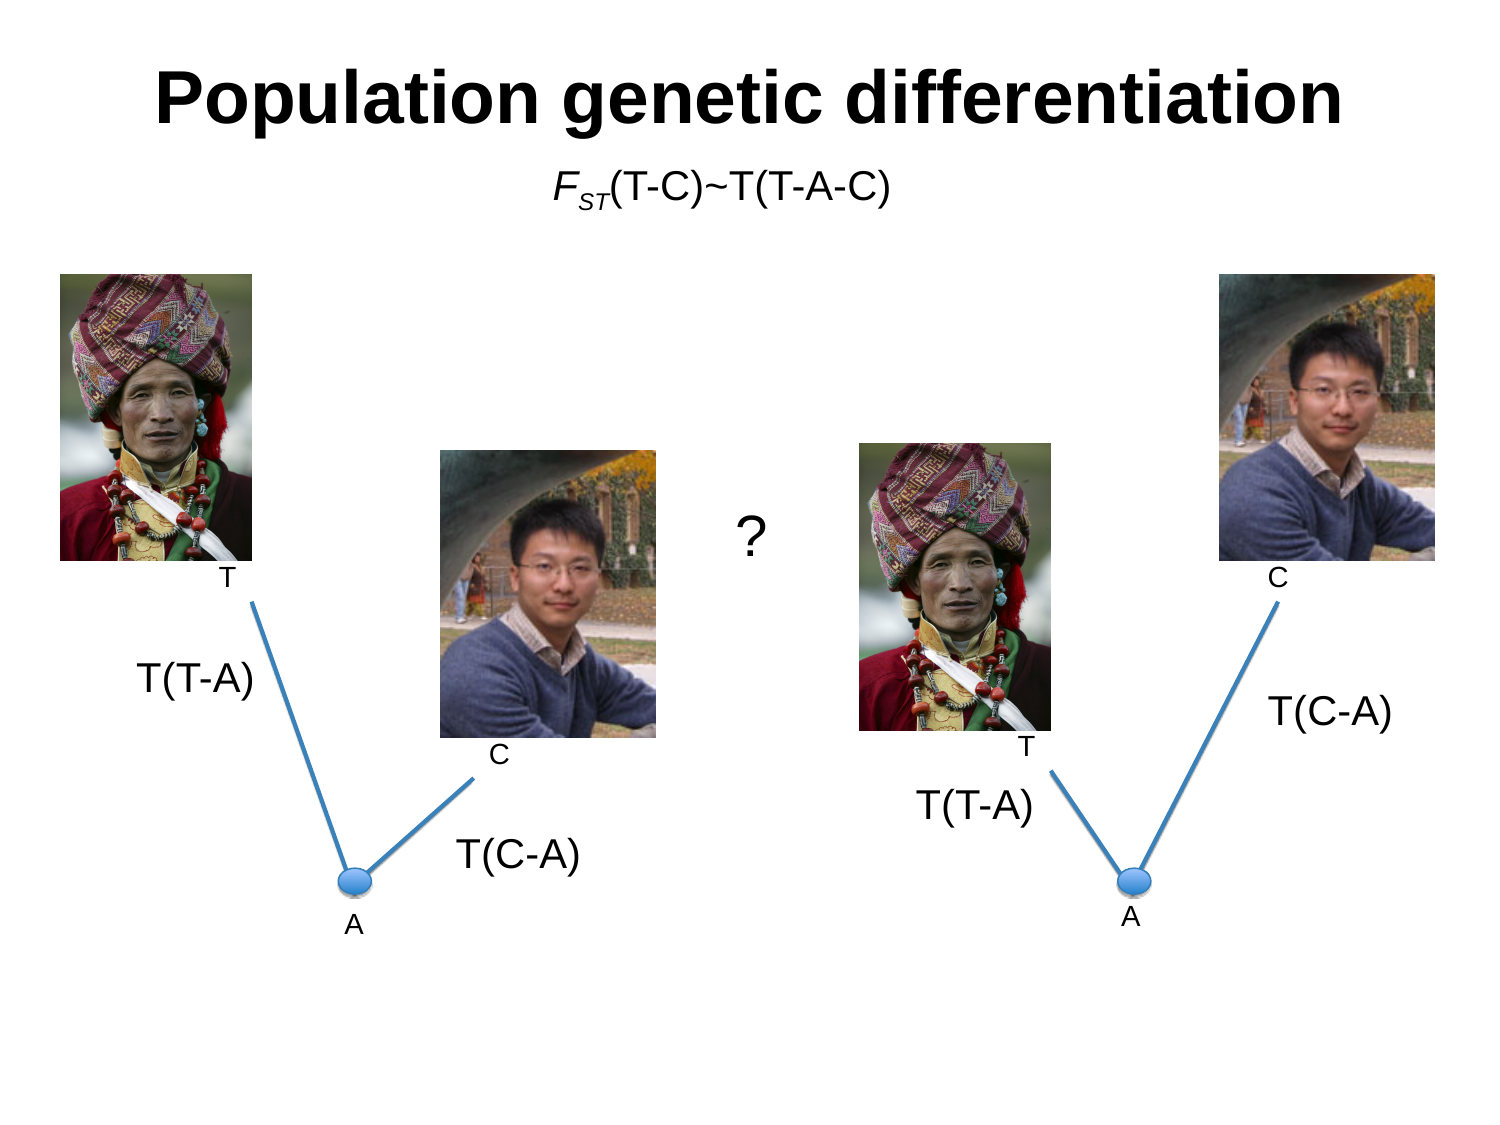

Population genetic differentiation
#
FST(T-C)~T(T-A-C)
?
T
C
T(T-A)
T(C-A)
T
C
T(T-A)
T(C-A)
A
A